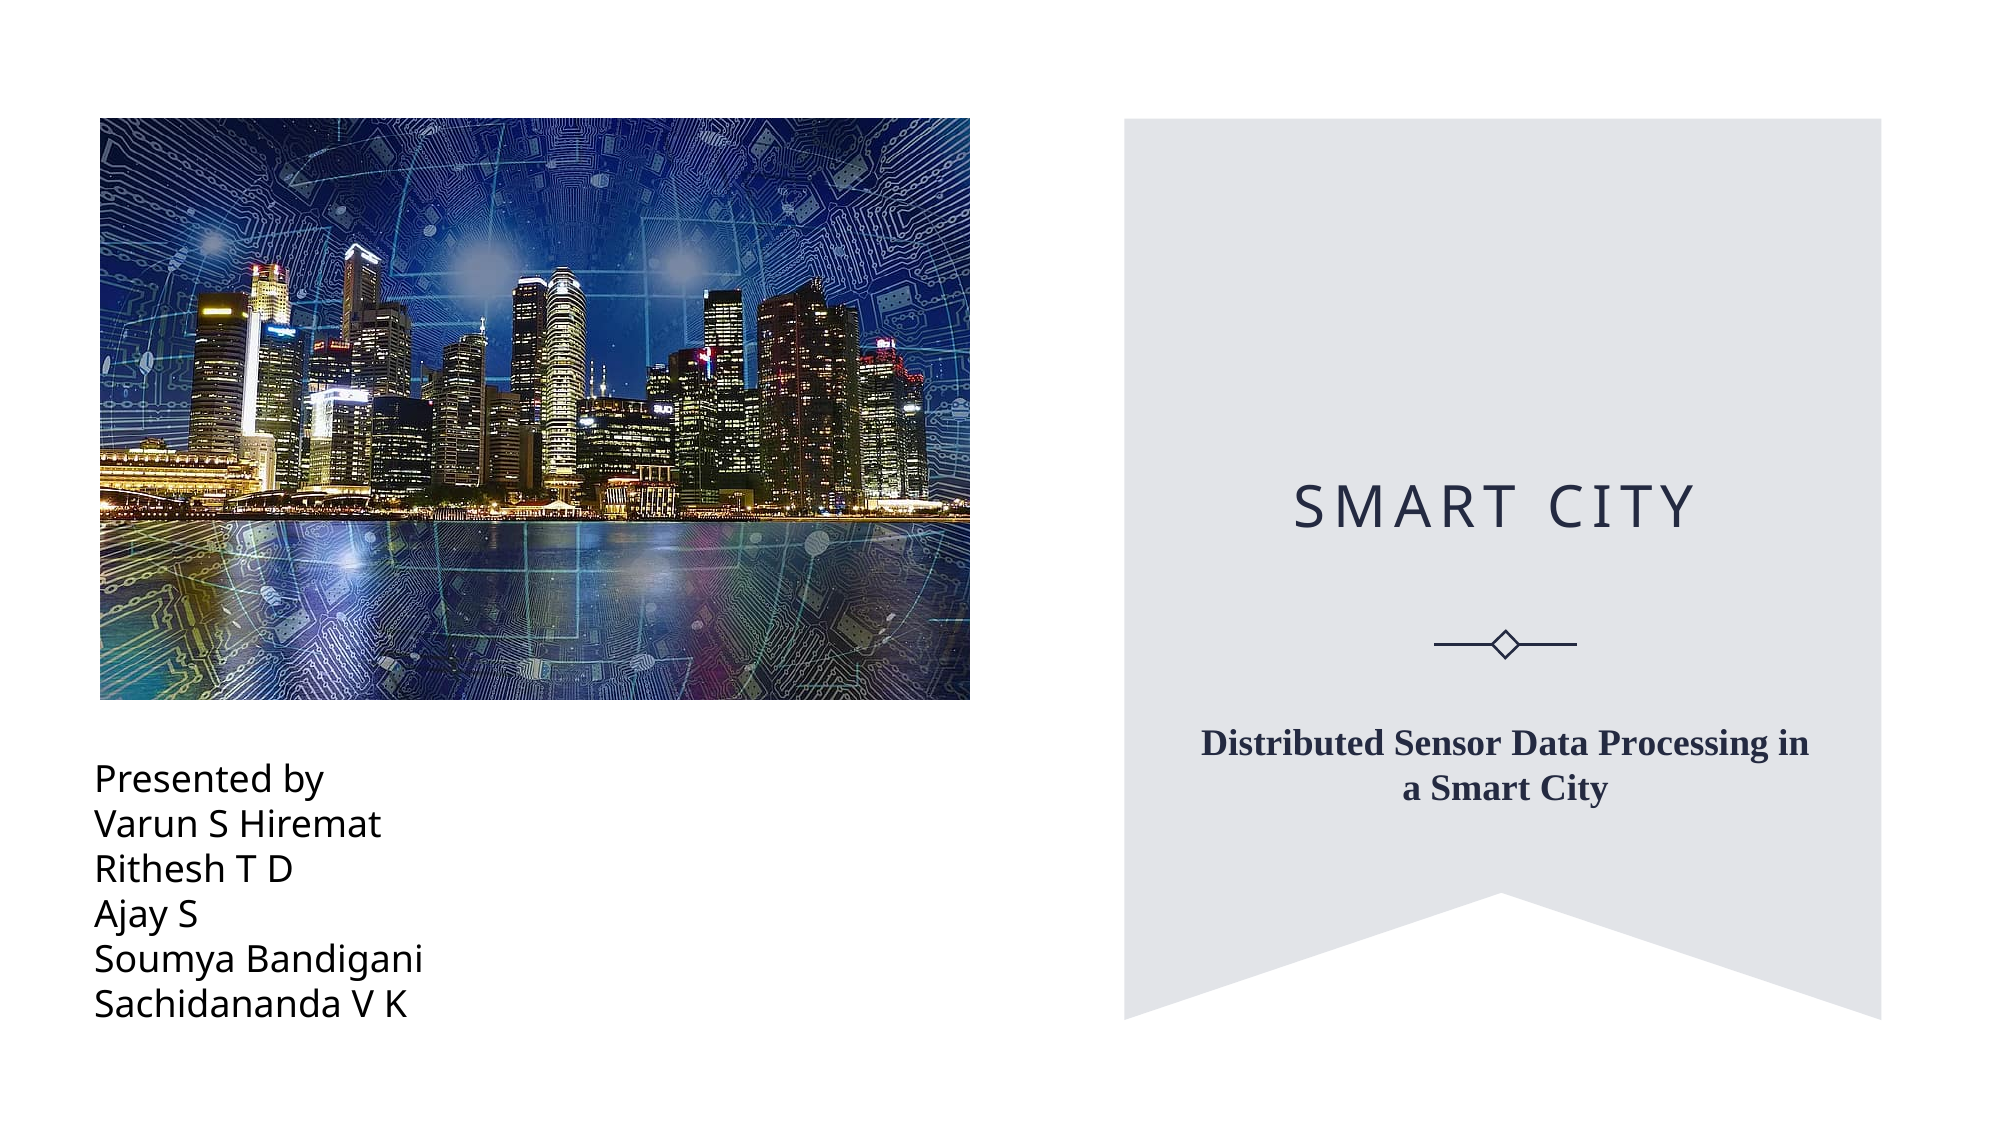

# Smart city
Distributed Sensor Data Processing in a Smart City
Presented by
Varun S Hiremat
Rithesh T D
Ajay S
Soumya Bandigani
Sachidananda V K